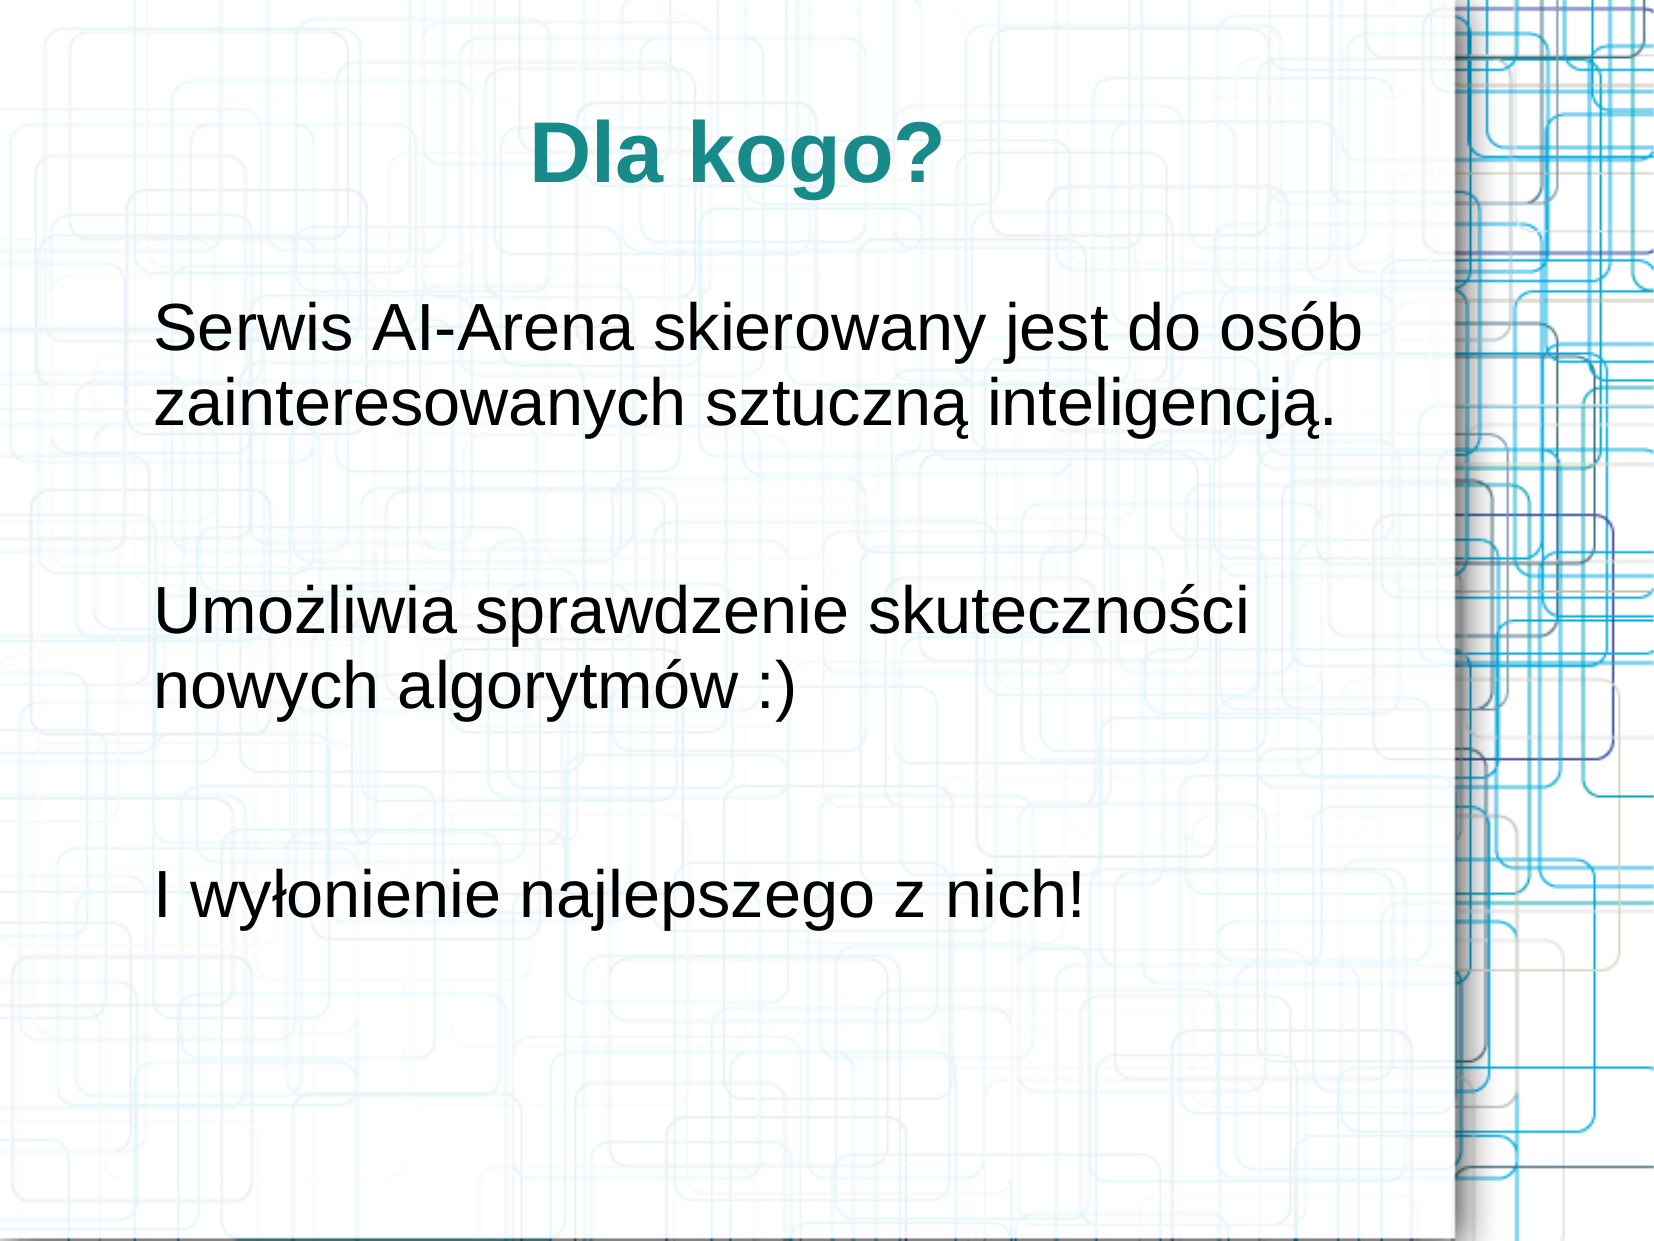

# Dla kogo?
Serwis AI-Arena skierowany jest do osób zainteresowanych sztuczną inteligencją.
Umożliwia sprawdzenie skuteczności nowych algorytmów :)
I wyłonienie najlepszego z nich!